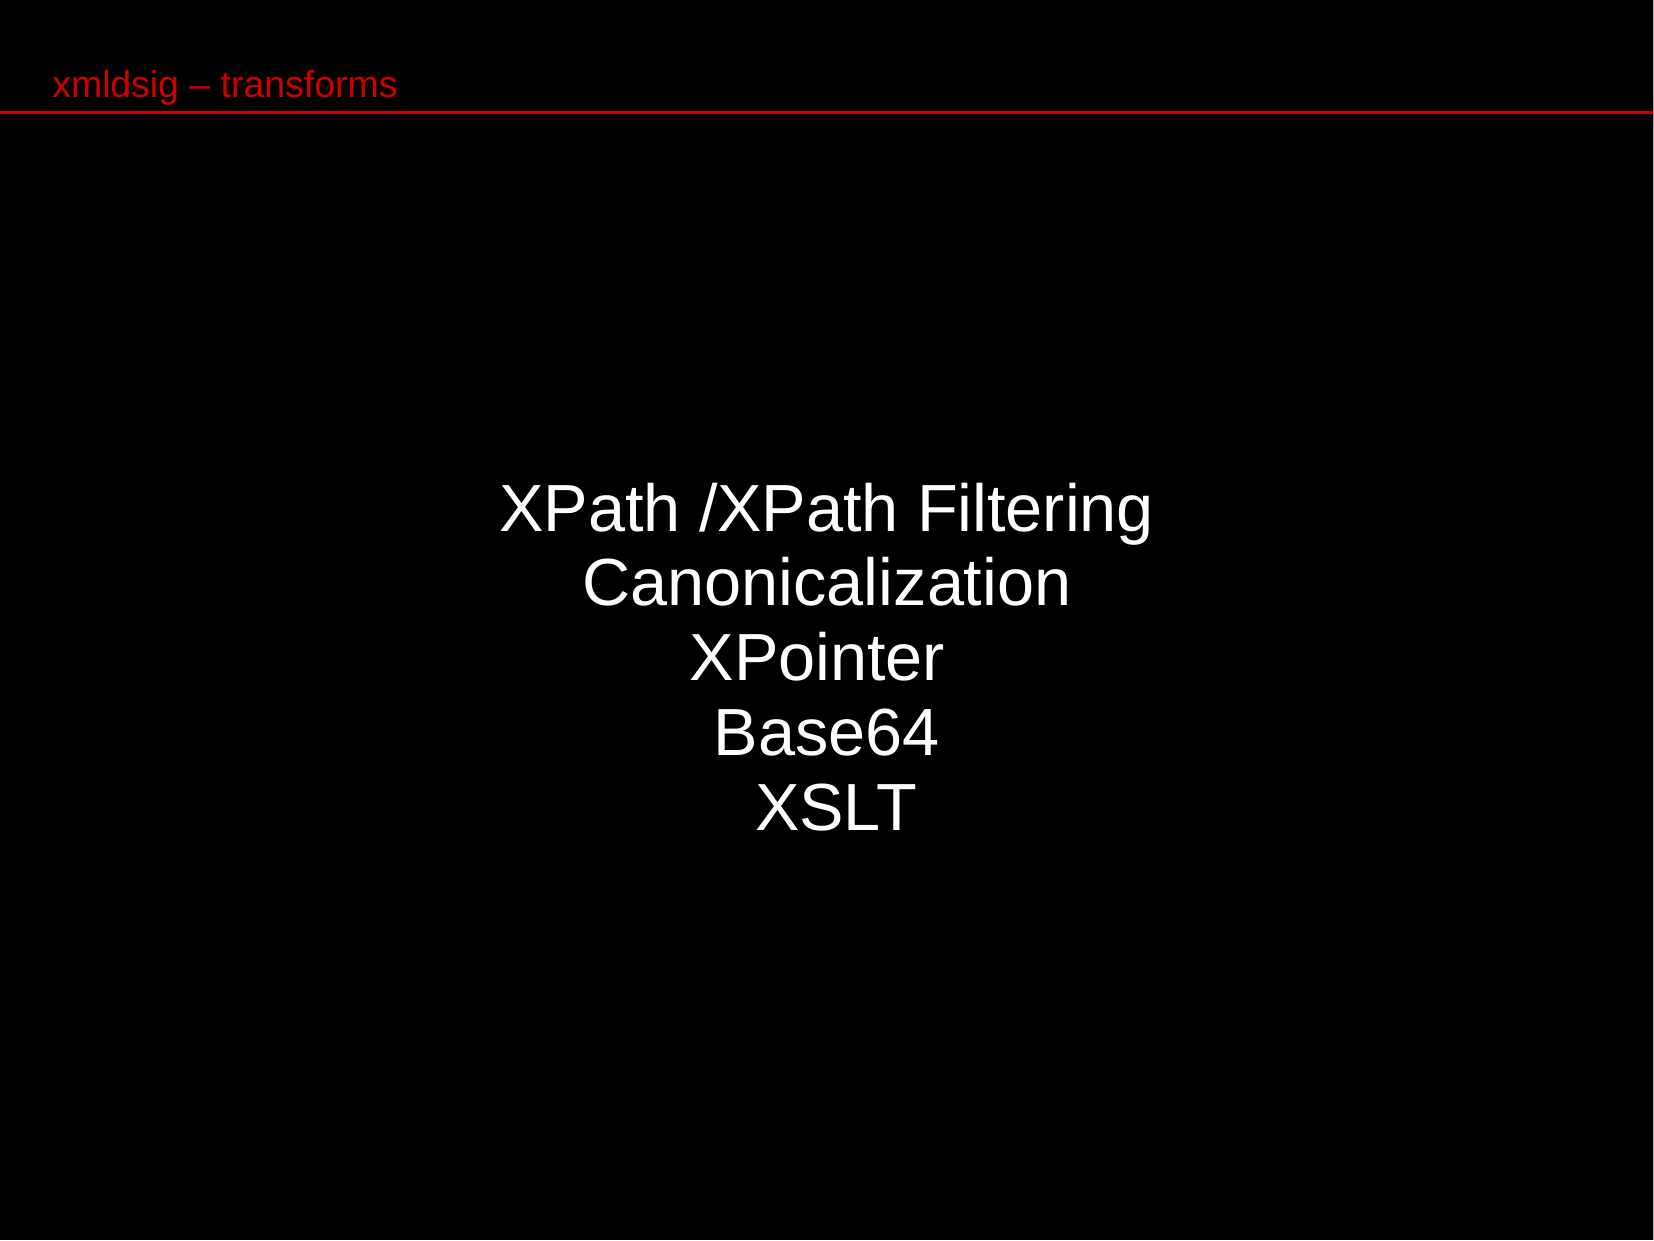

# XPath /XPath Filtering
Canonicalization
XPointer
Base64
 XSLT
xmldsig – transforms